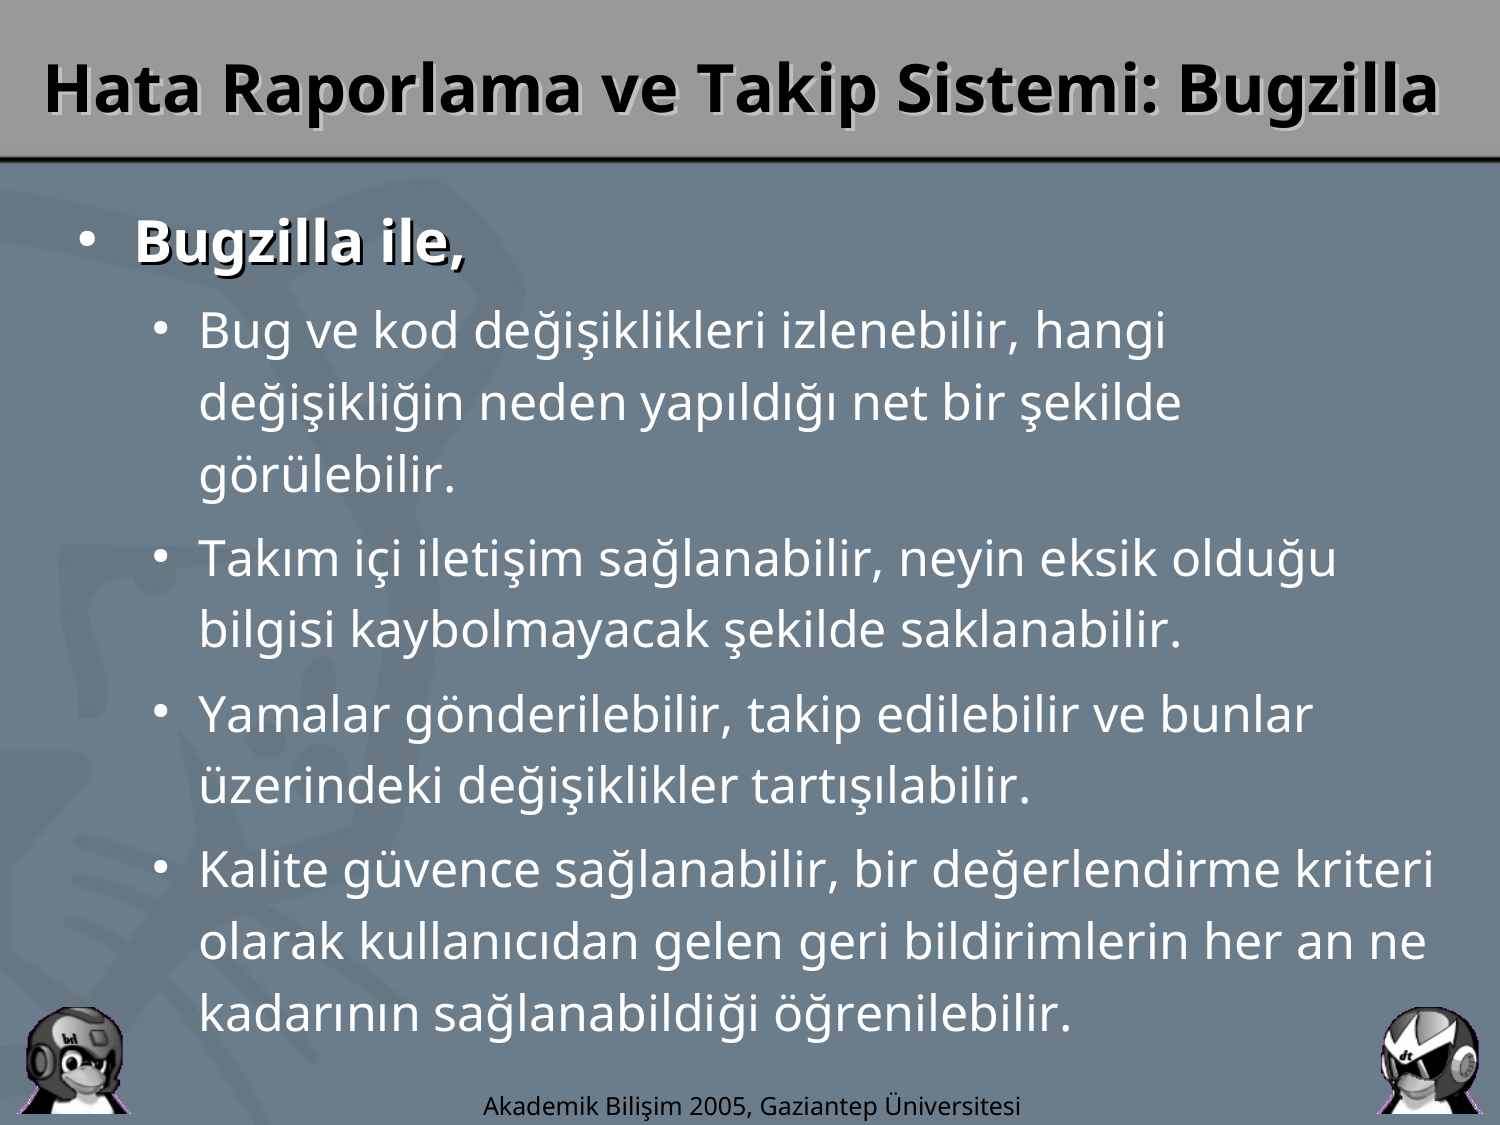

Hata Raporlama ve Takip Sistemi: Bugzilla
# Bugzilla ile,
Bug ve kod değişiklikleri izlenebilir, hangi değişikliğin neden yapıldığı net bir şekilde görülebilir.
Takım içi iletişim sağlanabilir, neyin eksik olduğu bilgisi kaybolmayacak şekilde saklanabilir.
Yamalar gönderilebilir, takip edilebilir ve bunlar üzerindeki değişiklikler tartışılabilir.
Kalite güvence sağlanabilir, bir değerlendirme kriteri olarak kullanıcıdan gelen geri bildirimlerin her an ne kadarının sağlanabildiği öğrenilebilir.